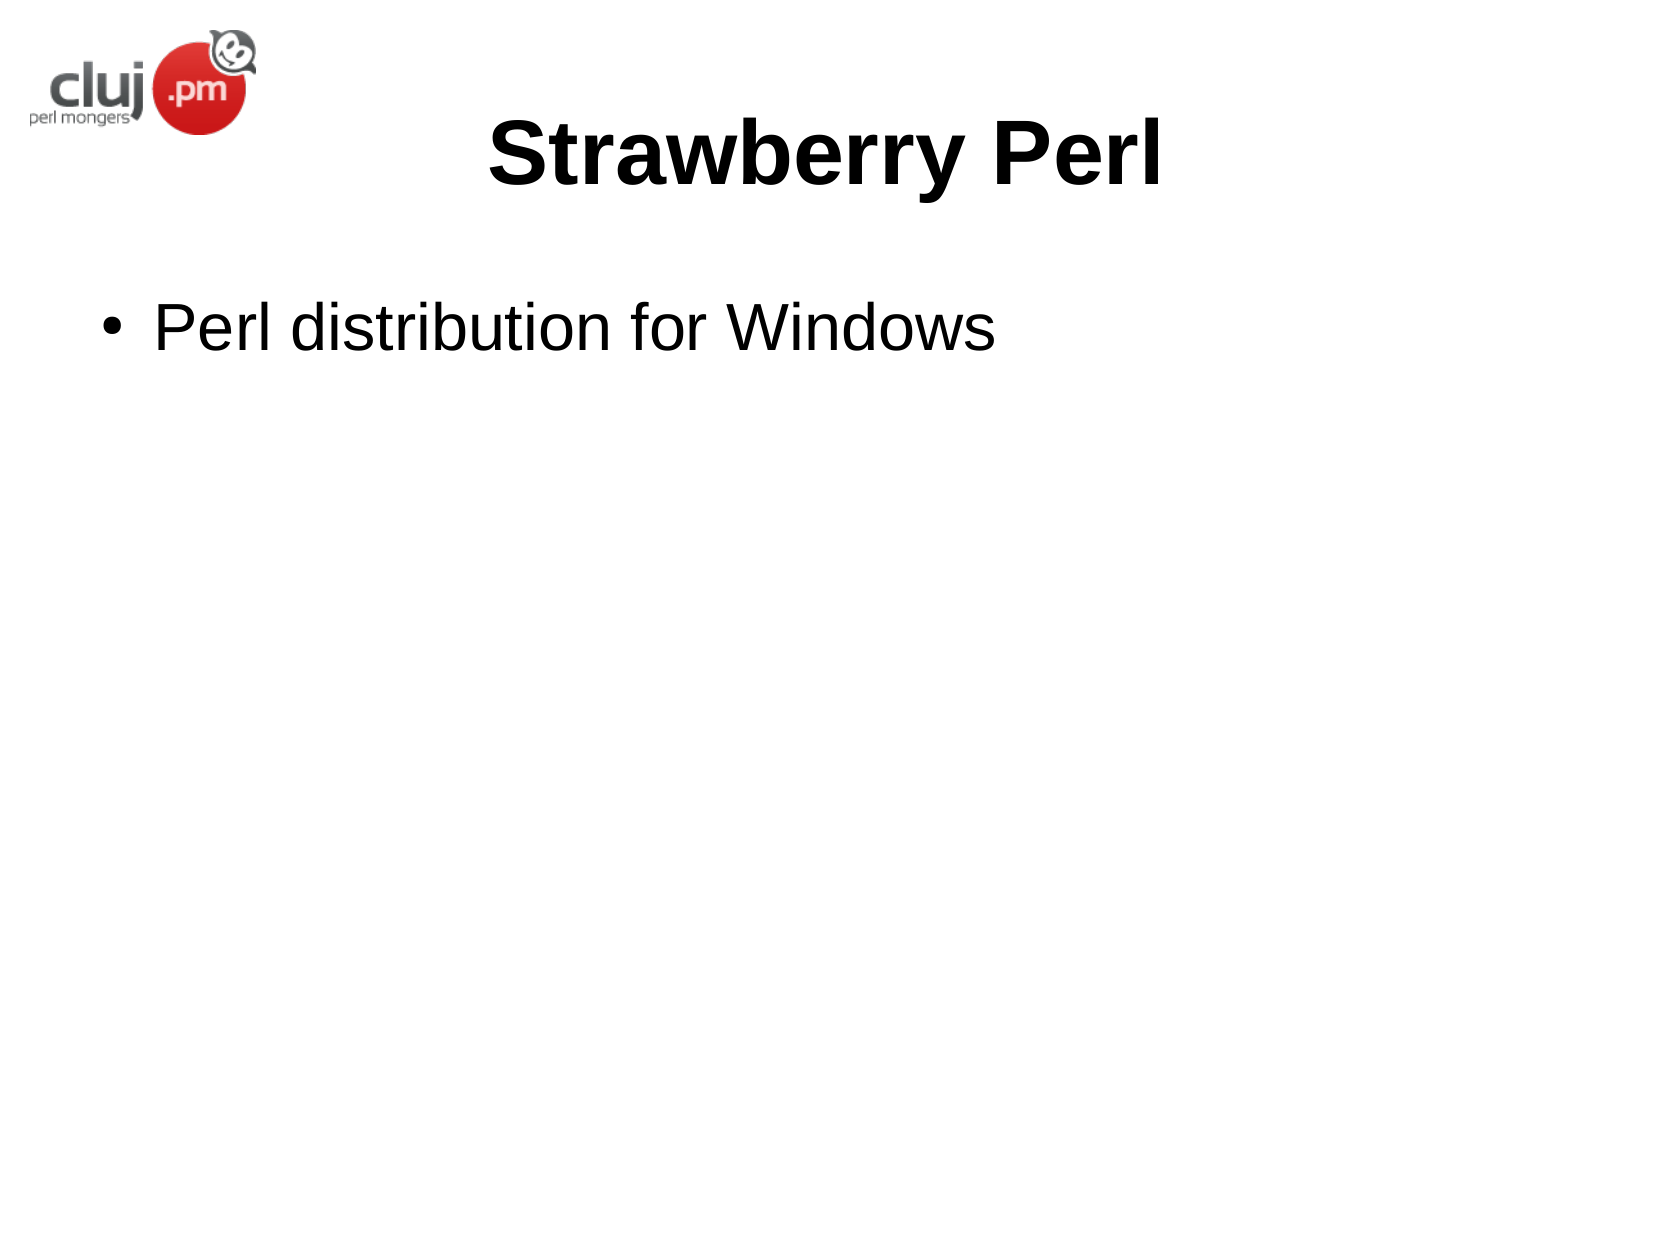

# Strawberry Perl
Perl distribution for Windows